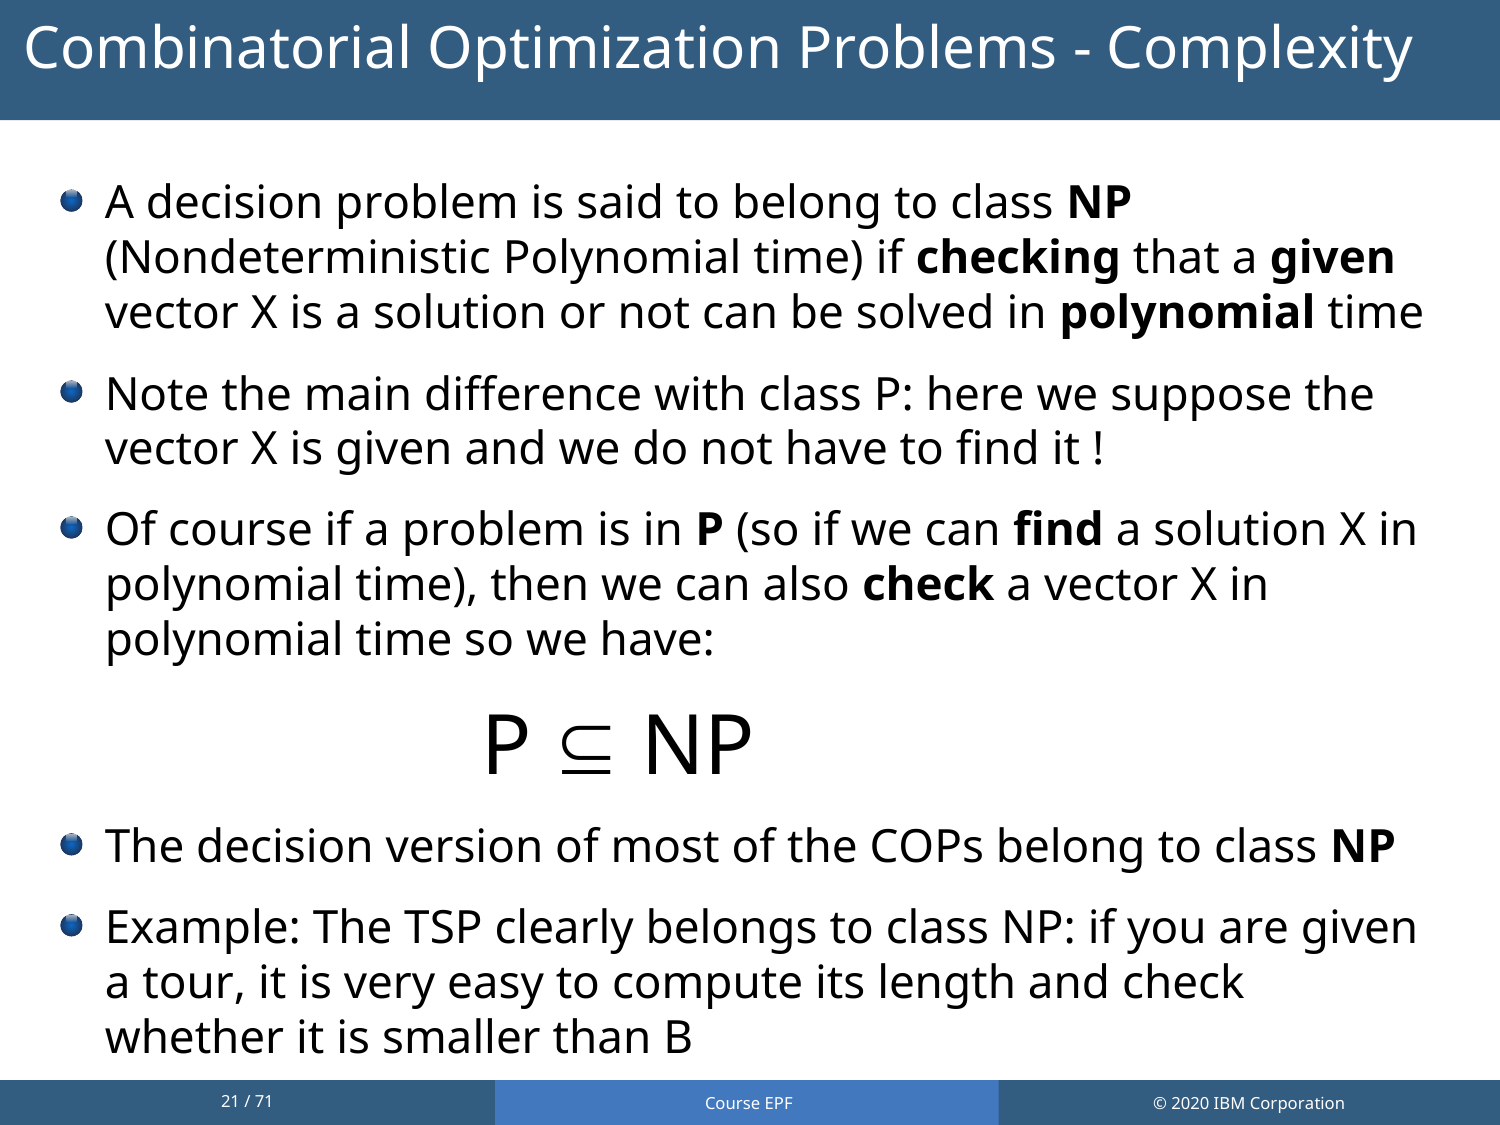

# Combinatorial Optimization Problems - Complexity
A decision problem is said to belong to class NP (Nondeterministic Polynomial time) if checking that a given vector X is a solution or not can be solved in polynomial time
Note the main difference with class P: here we suppose the vector X is given and we do not have to find it !
Of course if a problem is in P (so if we can find a solution X in polynomial time), then we can also check a vector X in polynomial time so we have:
 			P ⊆ NP
The decision version of most of the COPs belong to class NP
Example: The TSP clearly belongs to class NP: if you are given a tour, it is very easy to compute its length and check whether it is smaller than B